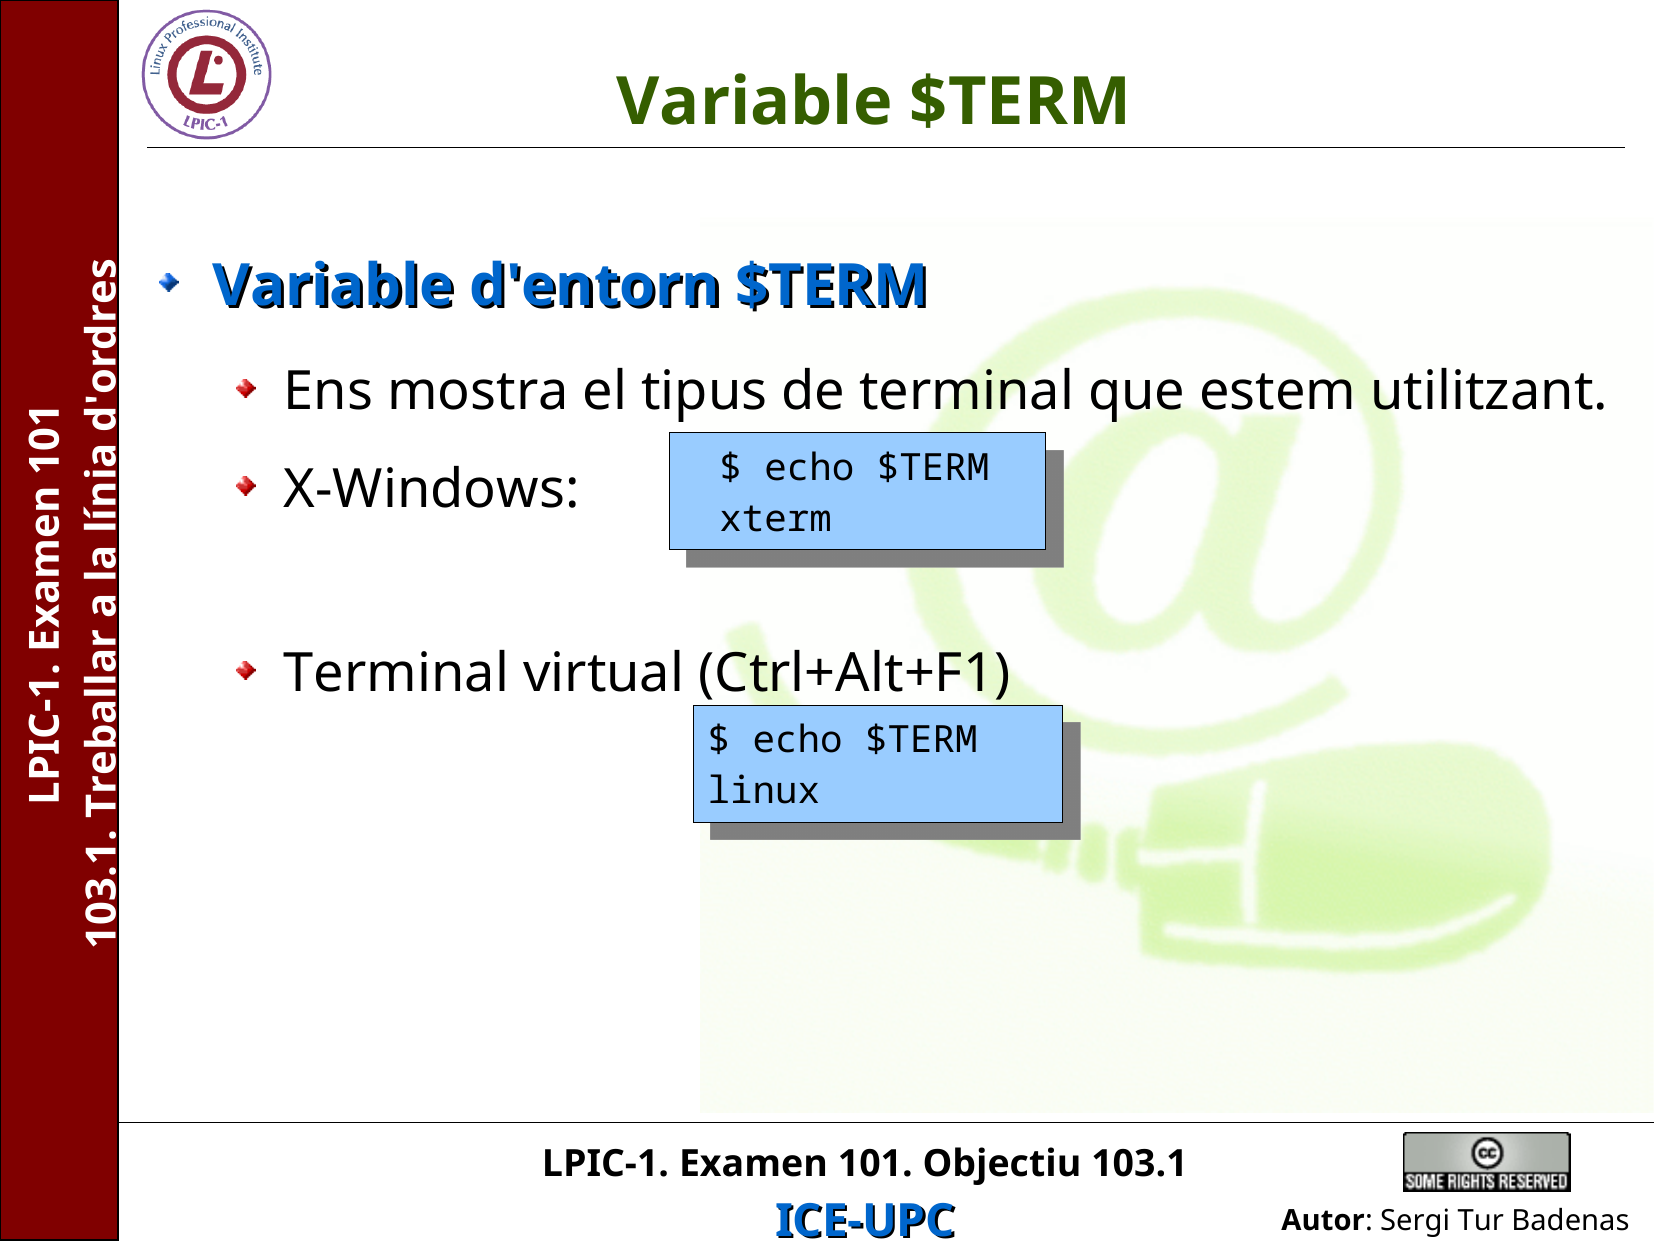

# Variable $TERM
Variable d'entorn $TERM
Ens mostra el tipus de terminal que estem utilitzant.
X-Windows:
Terminal virtual (Ctrl+Alt+F1)
$ echo $TERM
xterm
$ echo $TERM
linux